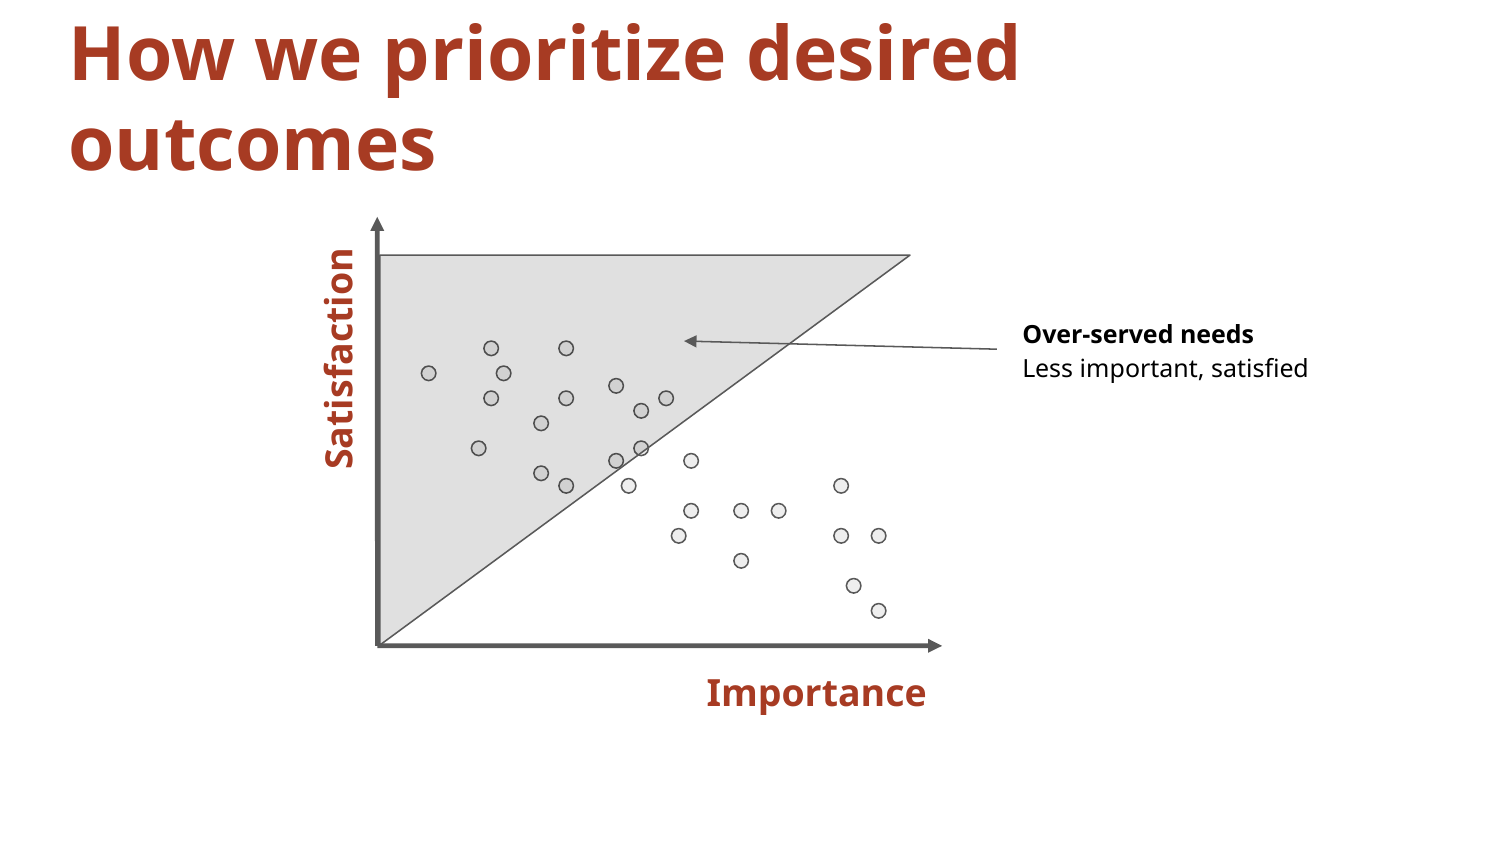

How we prioritize desired outcomes
Over-served needs
Less important, satisfied
Satisfaction
Importance